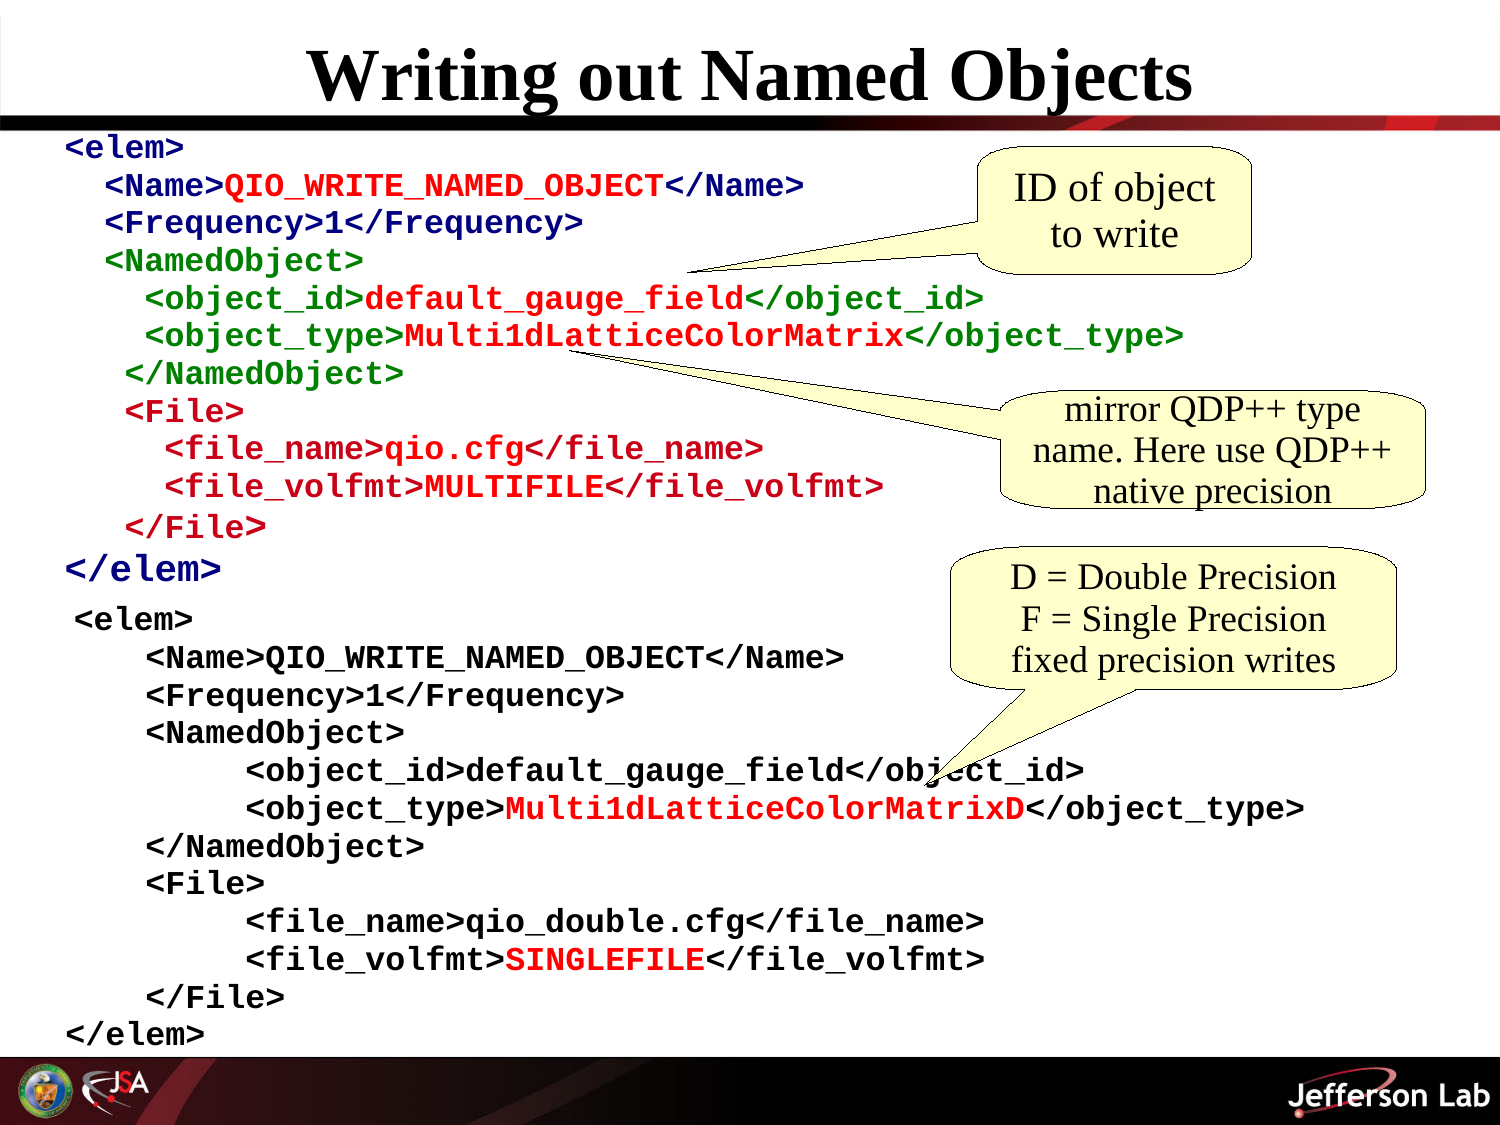

# Writing out Named Objects
<elem>
 <Name>QIO_WRITE_NAMED_OBJECT</Name>
 <Frequency>1</Frequency>
 <NamedObject>
 <object_id>default_gauge_field</object_id>
 <object_type>Multi1dLatticeColorMatrix</object_type>
 </NamedObject>
 <File>
 <file_name>qio.cfg</file_name>
 <file_volfmt>MULTIFILE</file_volfmt>
 </File>
</elem>
ID of object to write
mirror QDP++ type name. Here use QDP++ native precision
D = Double Precision
F = Single Precision
fixed precision writes
 <elem>
 <Name>QIO_WRITE_NAMED_OBJECT</Name>
 <Frequency>1</Frequency>
 <NamedObject>
 <object_id>default_gauge_field</object_id>
 <object_type>Multi1dLatticeColorMatrixD</object_type>
 </NamedObject>
 <File>
 <file_name>qio_double.cfg</file_name>
 <file_volfmt>SINGLEFILE</file_volfmt>
 </File>
</elem>